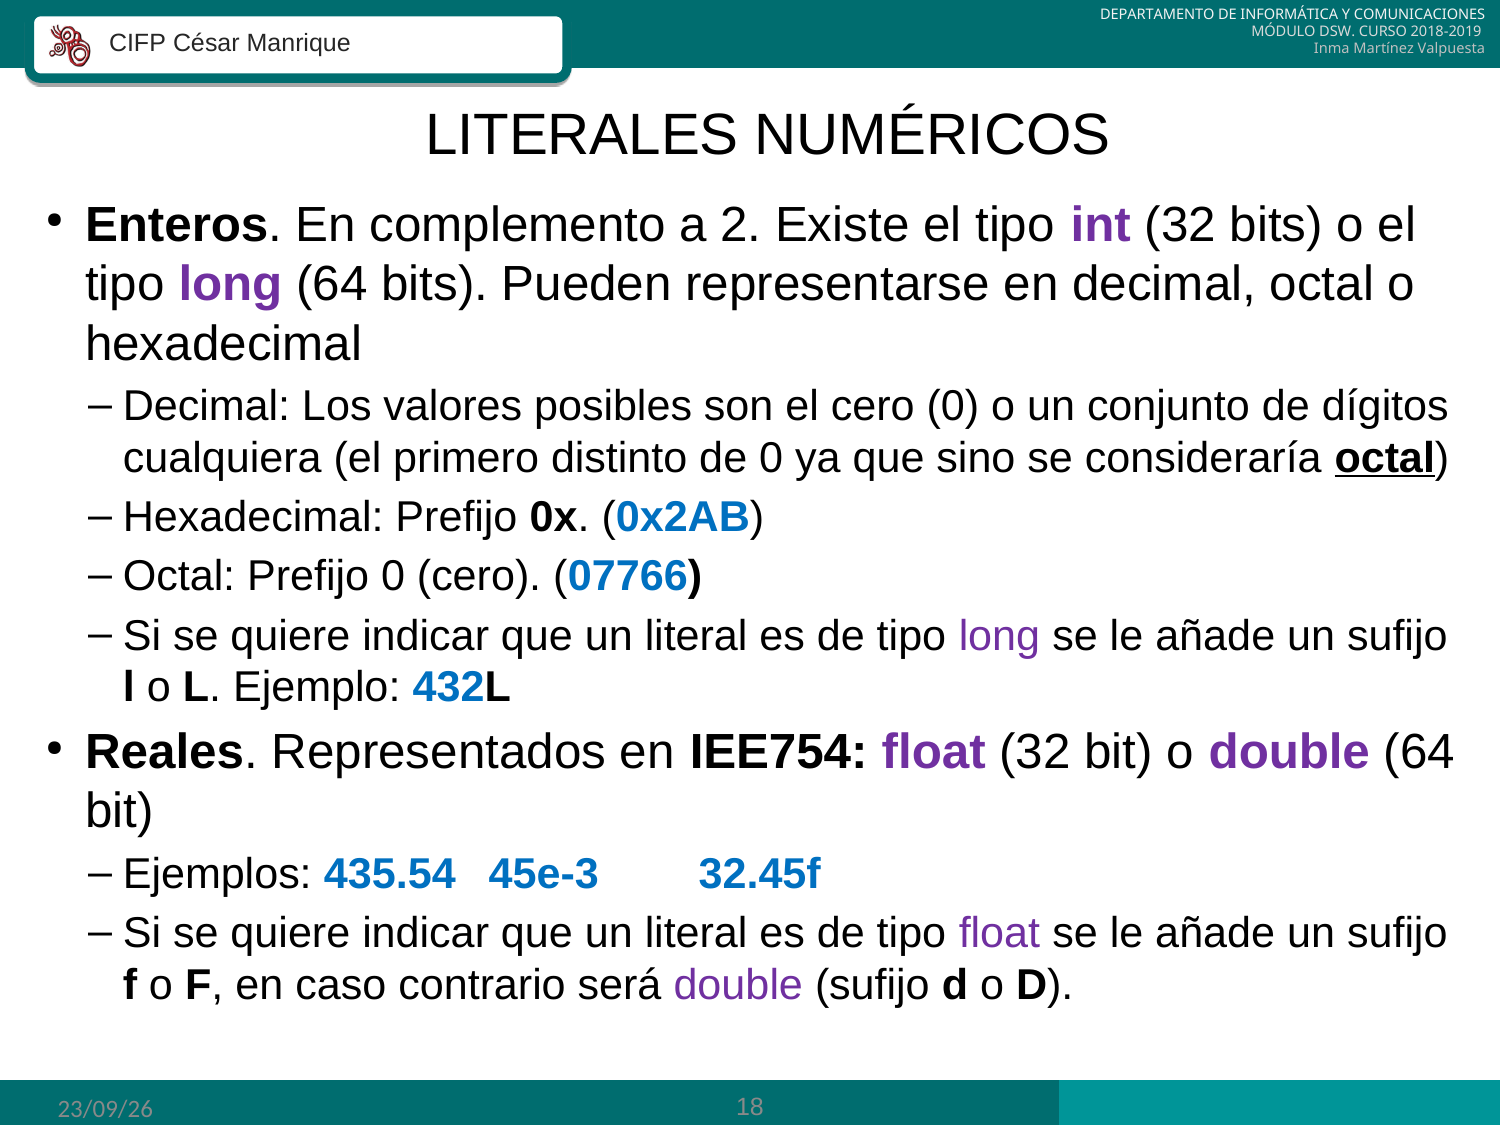

# LITERALES NUMÉRICOS
Enteros. En complemento a 2. Existe el tipo int (32 bits) o el tipo long (64 bits). Pueden representarse en decimal, octal o hexadecimal
Decimal: Los valores posibles son el cero (0) o un conjunto de dígitos cualquiera (el primero distinto de 0 ya que sino se consideraría octal)
Hexadecimal: Prefijo 0x. (0x2AB)
Octal: Prefijo 0 (cero). (07766)
Si se quiere indicar que un literal es de tipo long se le añade un sufijo l o L. Ejemplo: 432L
Reales. Representados en IEE754: float (32 bit) o double (64 bit)
Ejemplos: 435.54	 45e-3	32.45f
Si se quiere indicar que un literal es de tipo float se le añade un sufijo f o F, en caso contrario será double (sufijo d o D).